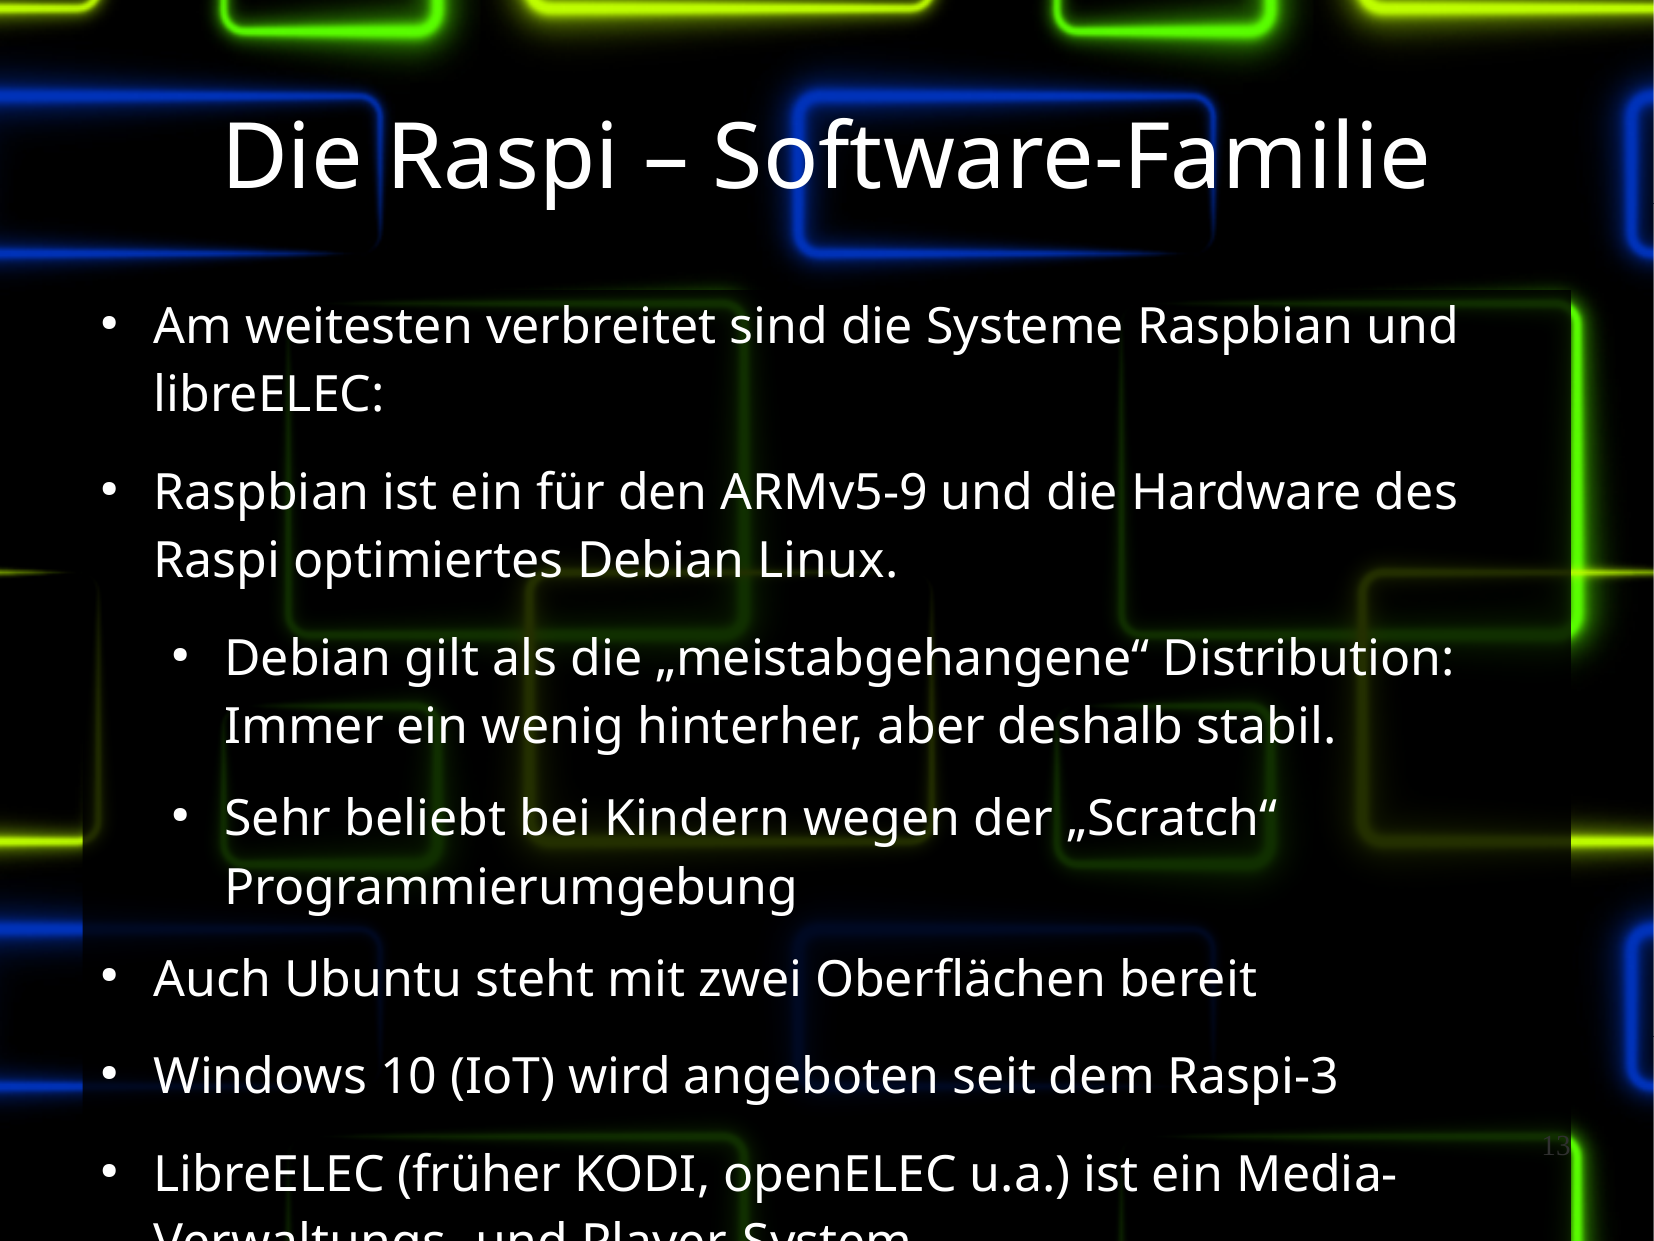

# Die Raspi – Software-Familie
Am weitesten verbreitet sind die Systeme Raspbian und libreELEC:
Raspbian ist ein für den ARMv5-9 und die Hardware des Raspi optimiertes Debian Linux.
Debian gilt als die „meistabgehangene“ Distribution: Immer ein wenig hinterher, aber deshalb stabil.
Sehr beliebt bei Kindern wegen der „Scratch“ Programmierumgebung
Auch Ubuntu steht mit zwei Oberflächen bereit
Windows 10 (IoT) wird angeboten seit dem Raspi-3
LibreELEC (früher KODI, openELEC u.a.) ist ein Media-Verwaltungs- und Player-System
13